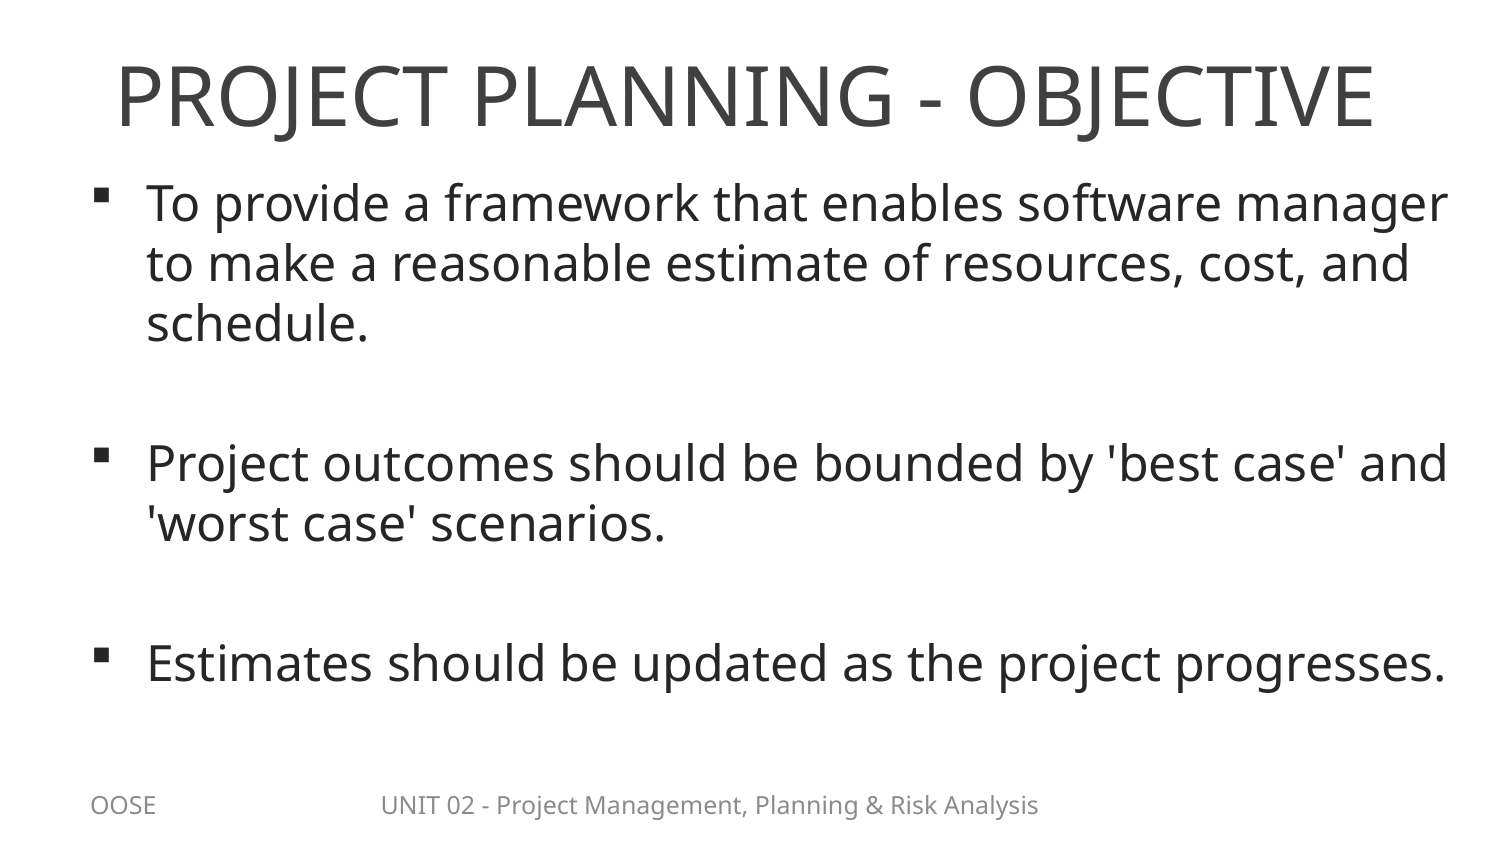

# PROJECT PLANNING - OBJECTIVE
To provide a framework that enables software manager to make a reasonable estimate of resources, cost, and schedule.
Project outcomes should be bounded by 'best case' and 'worst case' scenarios.
Estimates should be updated as the project progresses.
OOSE
UNIT 02 - Project Management, Planning & Risk Analysis